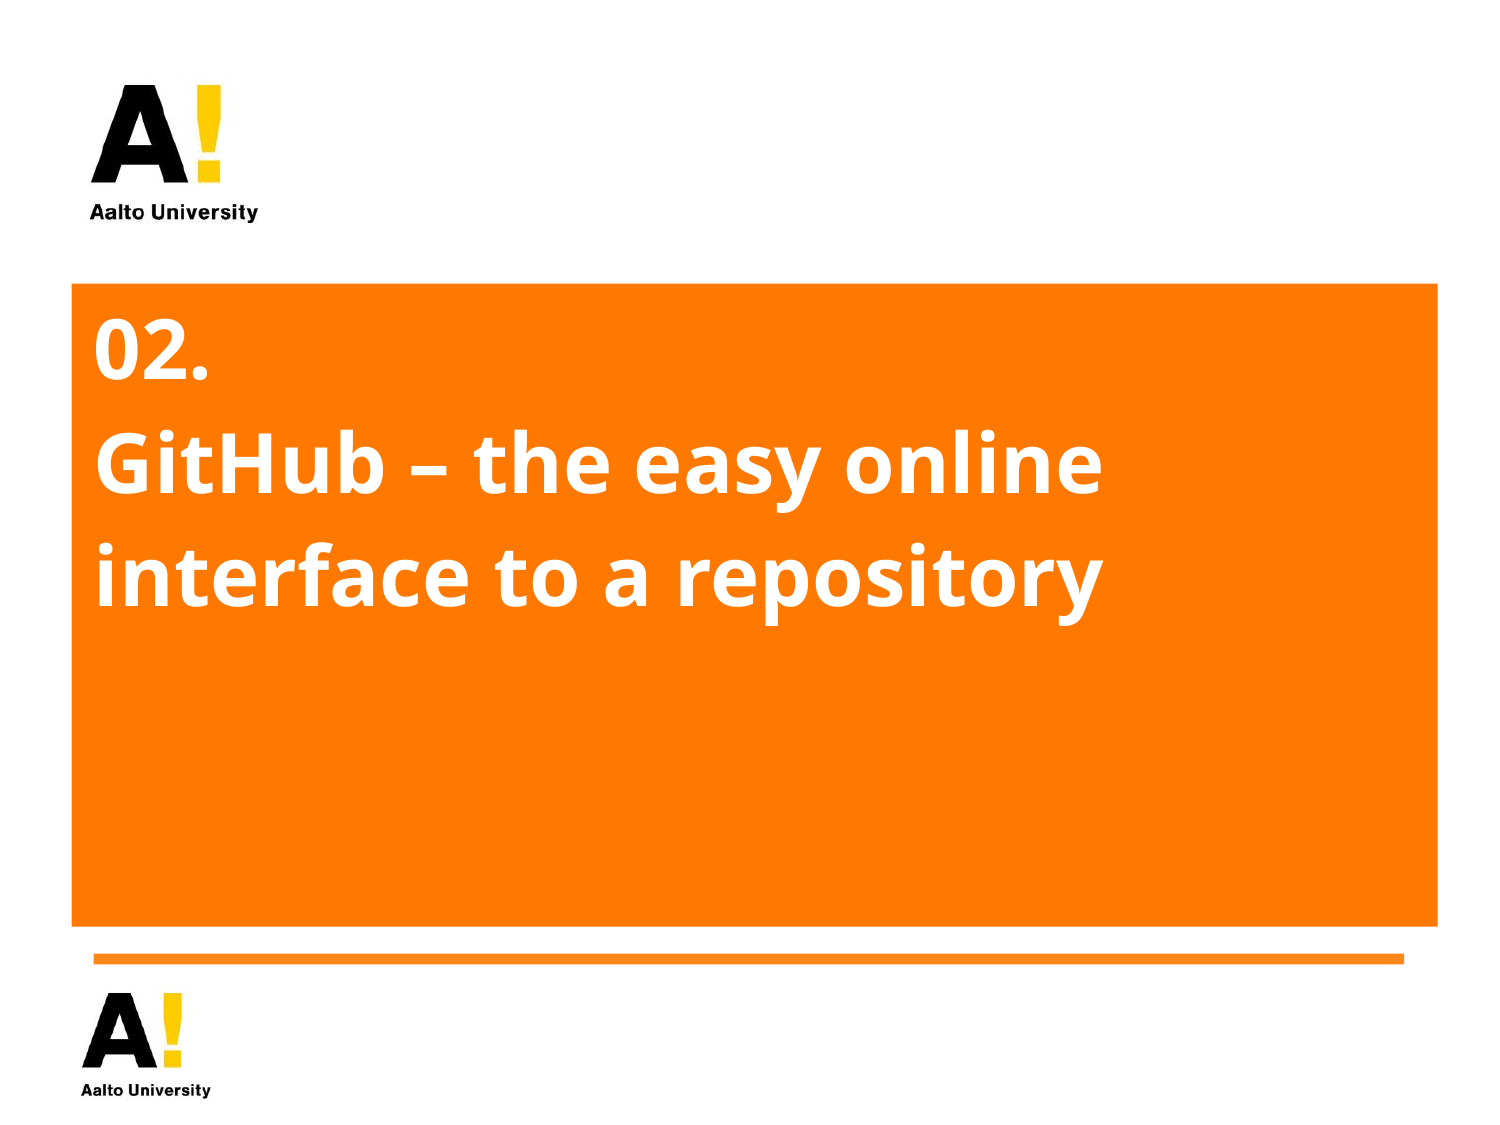

#
02.
GitHub – the easy online interface to a repository